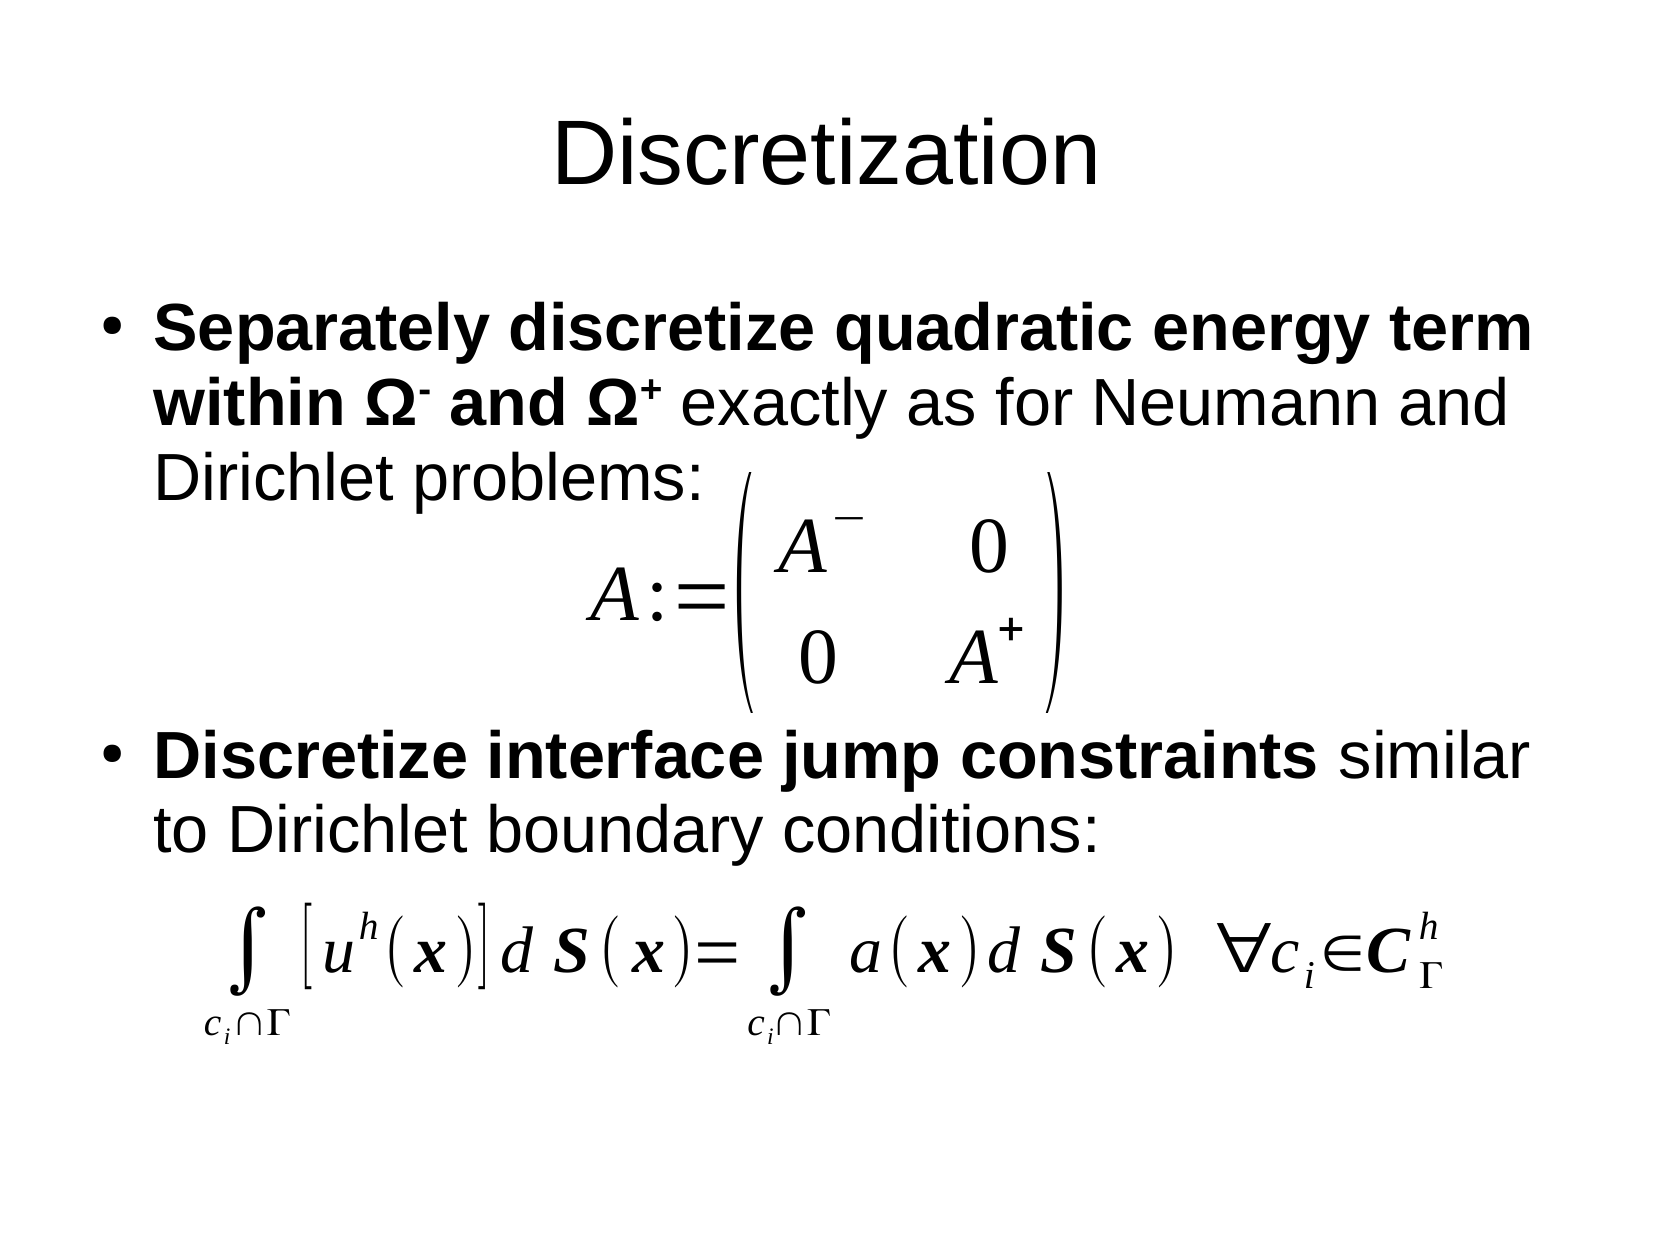

# Discretization
Separately discretize quadratic energy term within Ω- and Ω+ exactly as for Neumann and Dirichlet problems:
Discretize interface jump constraints similar to Dirichlet boundary conditions: